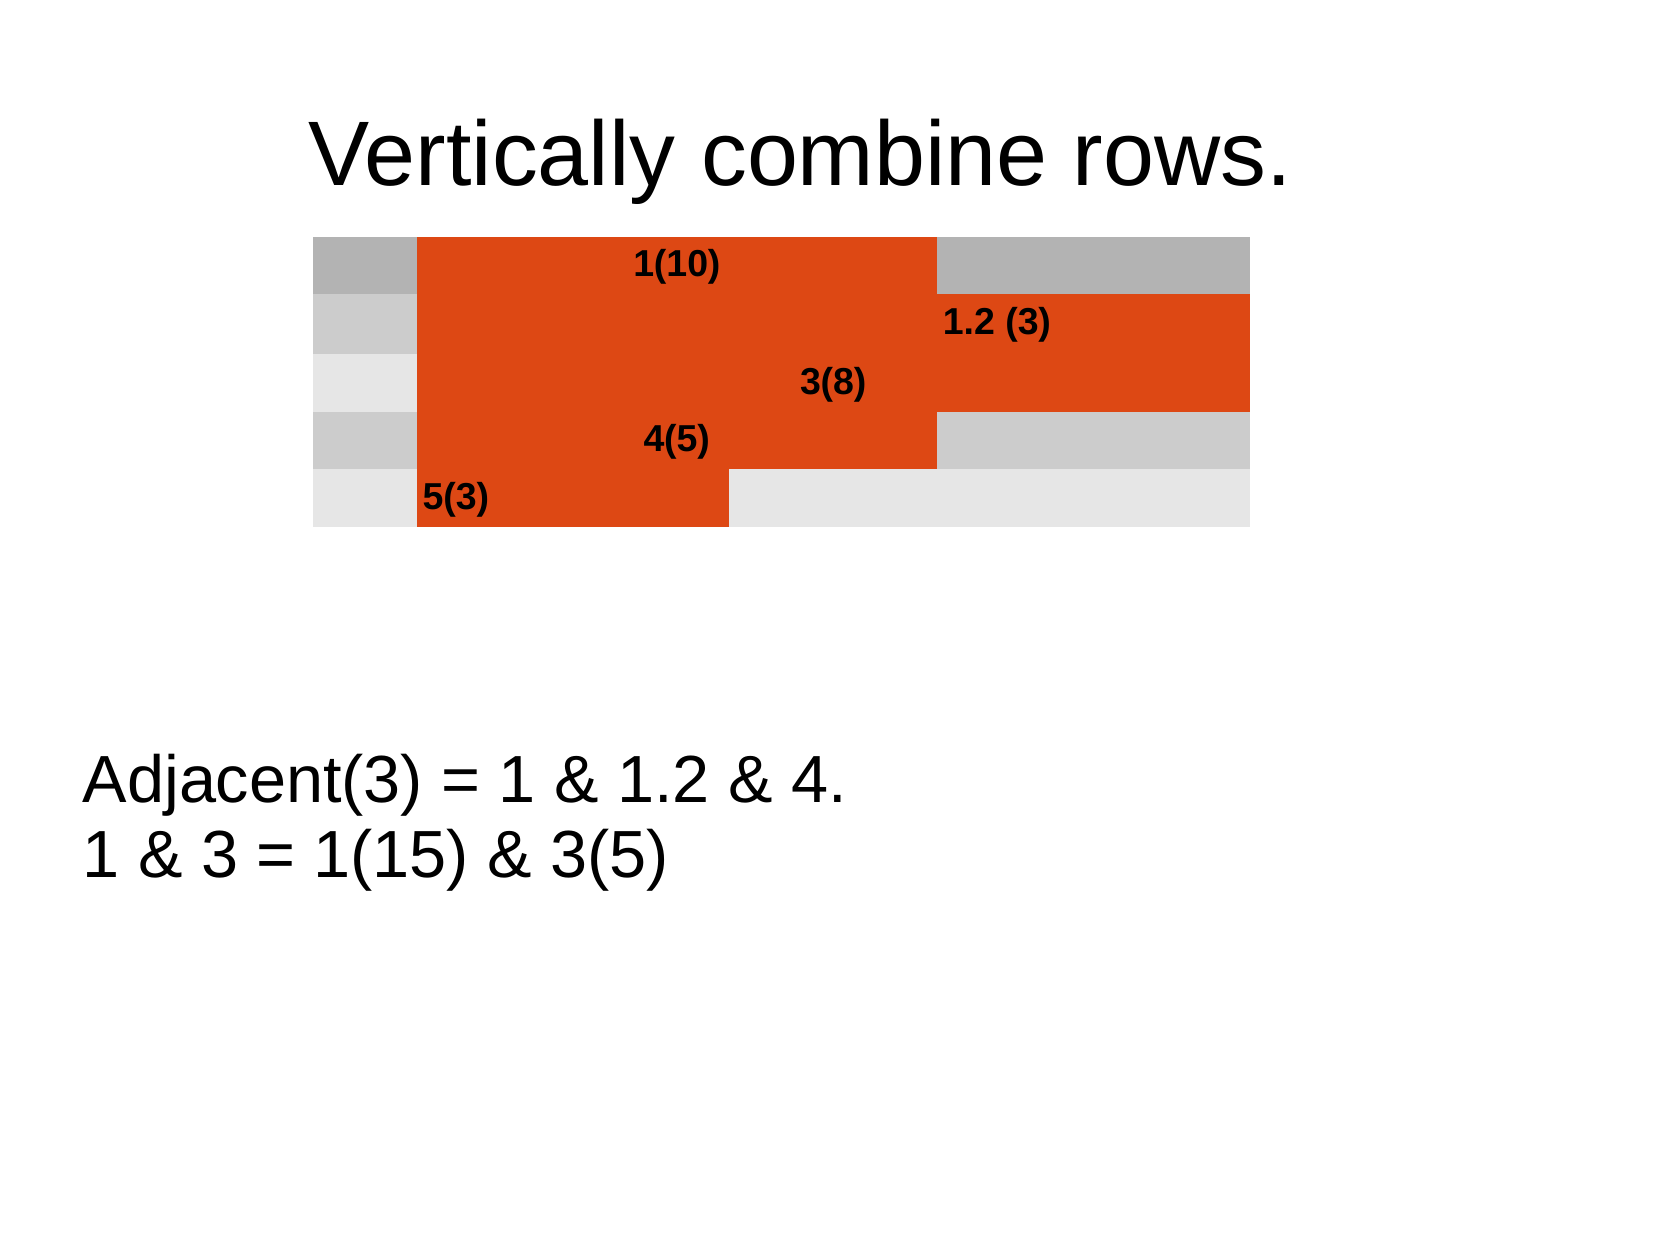

# Vertically combine rows.
| | 1(10) | | | | | |
| --- | --- | --- | --- | --- | --- | --- |
| | | | | 1.2 (3) | | |
| | 3(8) | | | | | |
| | 4(5) | | | | | |
| | 5(3) | | | | | |
Adjacent(3) = 1 & 1.2 & 4.
1 & 3 = 1(15) & 3(5)